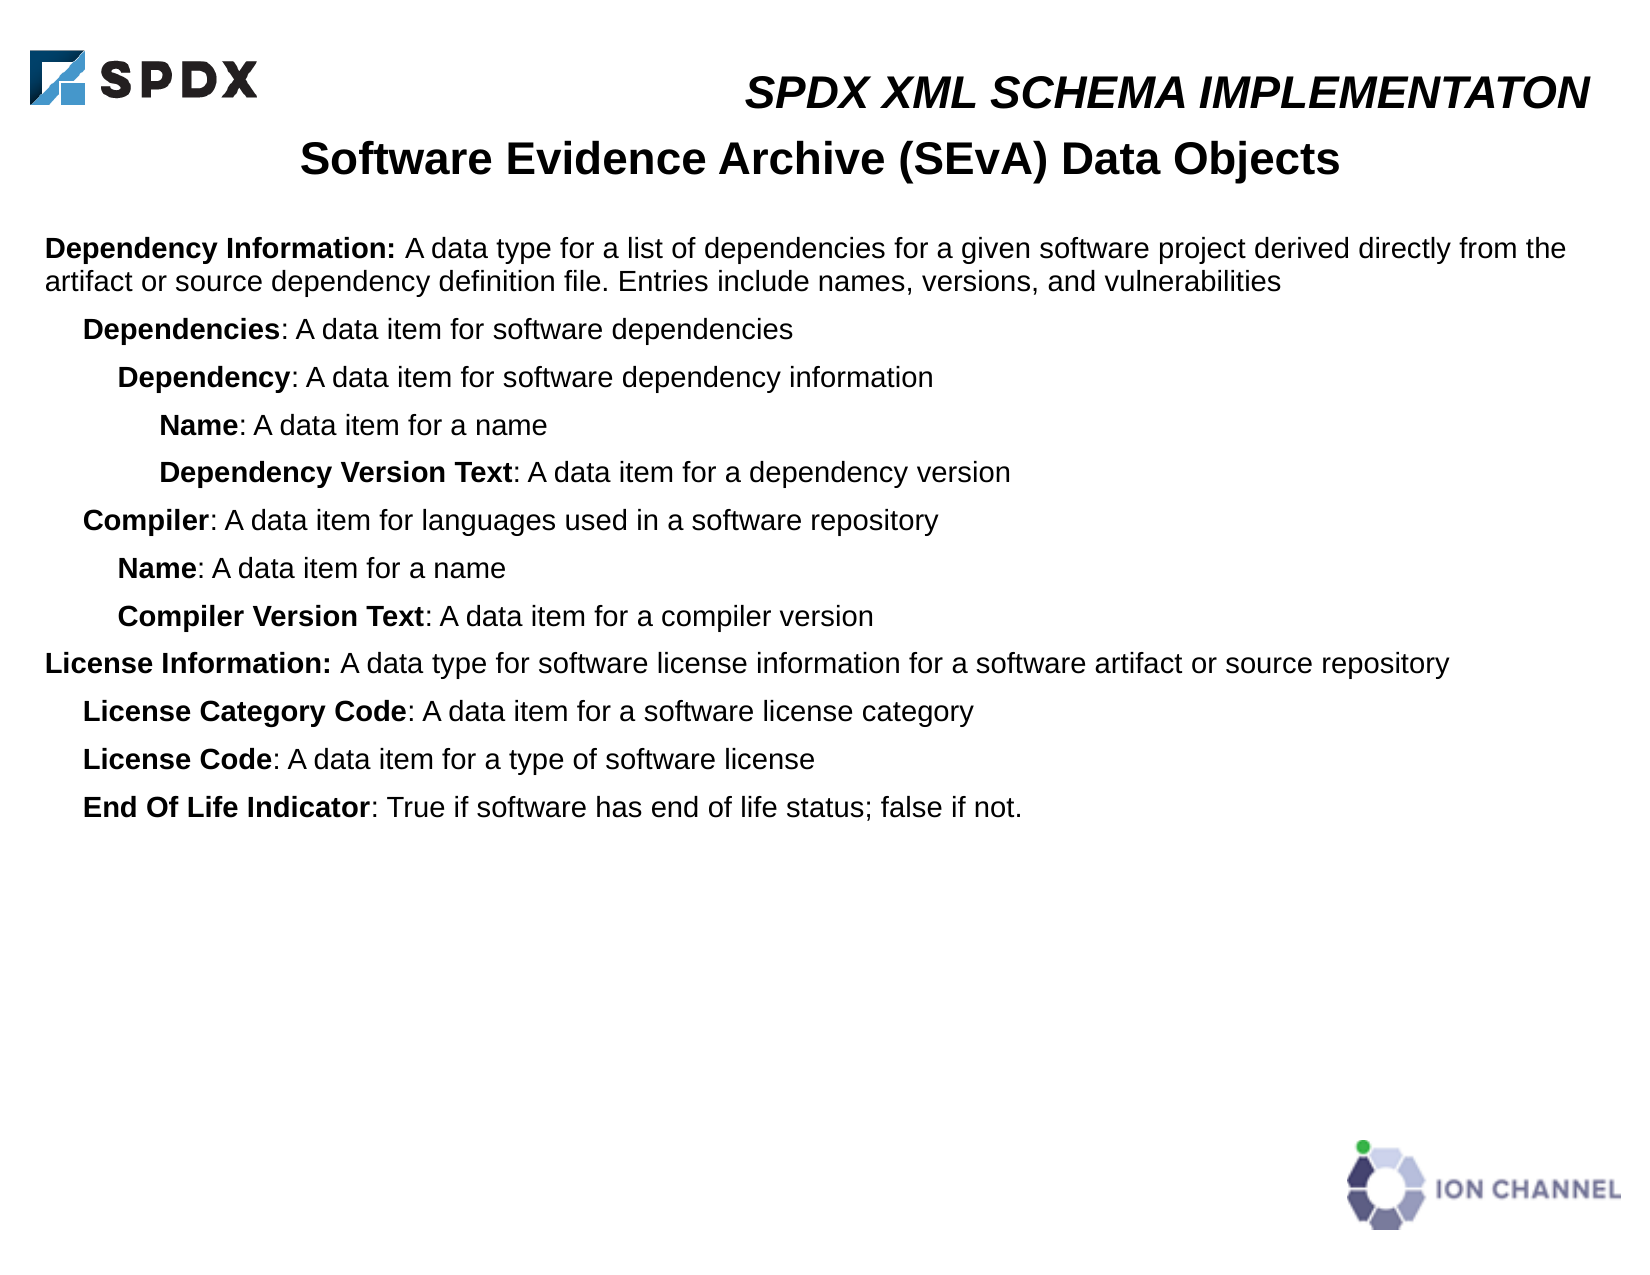

SPDX XML SCHEMA IMPLEMENTATON
Software Evidence Archive (SEvA) Data Objects
Dependency Information: A data type for a list of dependencies for a given software project derived directly from the artifact or source dependency definition file. Entries include names, versions, and vulnerabilities
	Dependencies: A data item for software dependencies
		Dependency: A data item for software dependency information
			Name: A data item for a name
			Dependency Version Text: A data item for a dependency version
	Compiler: A data item for languages used in a software repository
		Name: A data item for a name
		Compiler Version Text: A data item for a compiler version
License Information: A data type for software license information for a software artifact or source repository
	License Category Code: A data item for a software license category
	License Code: A data item for a type of software license
	End Of Life Indicator: True if software has end of life status; false if not.